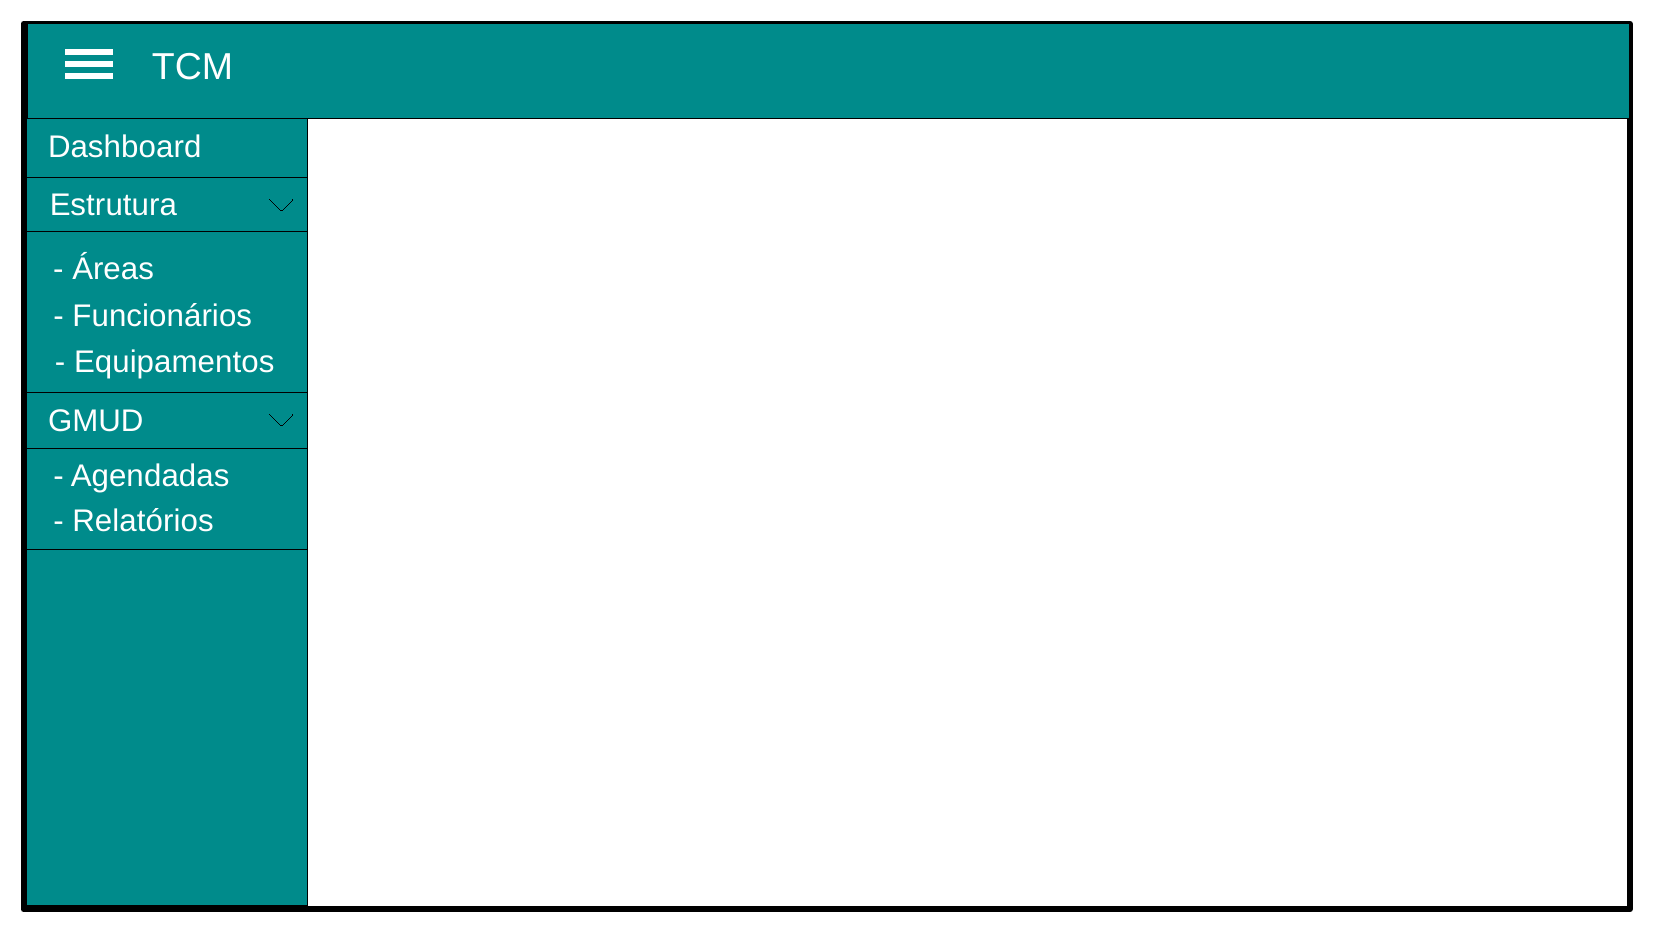

TCM
Dashboard
Estrutura
- Áreas
- Funcionários
- Equipamentos
GMUD
- Agendadas
- Relatórios